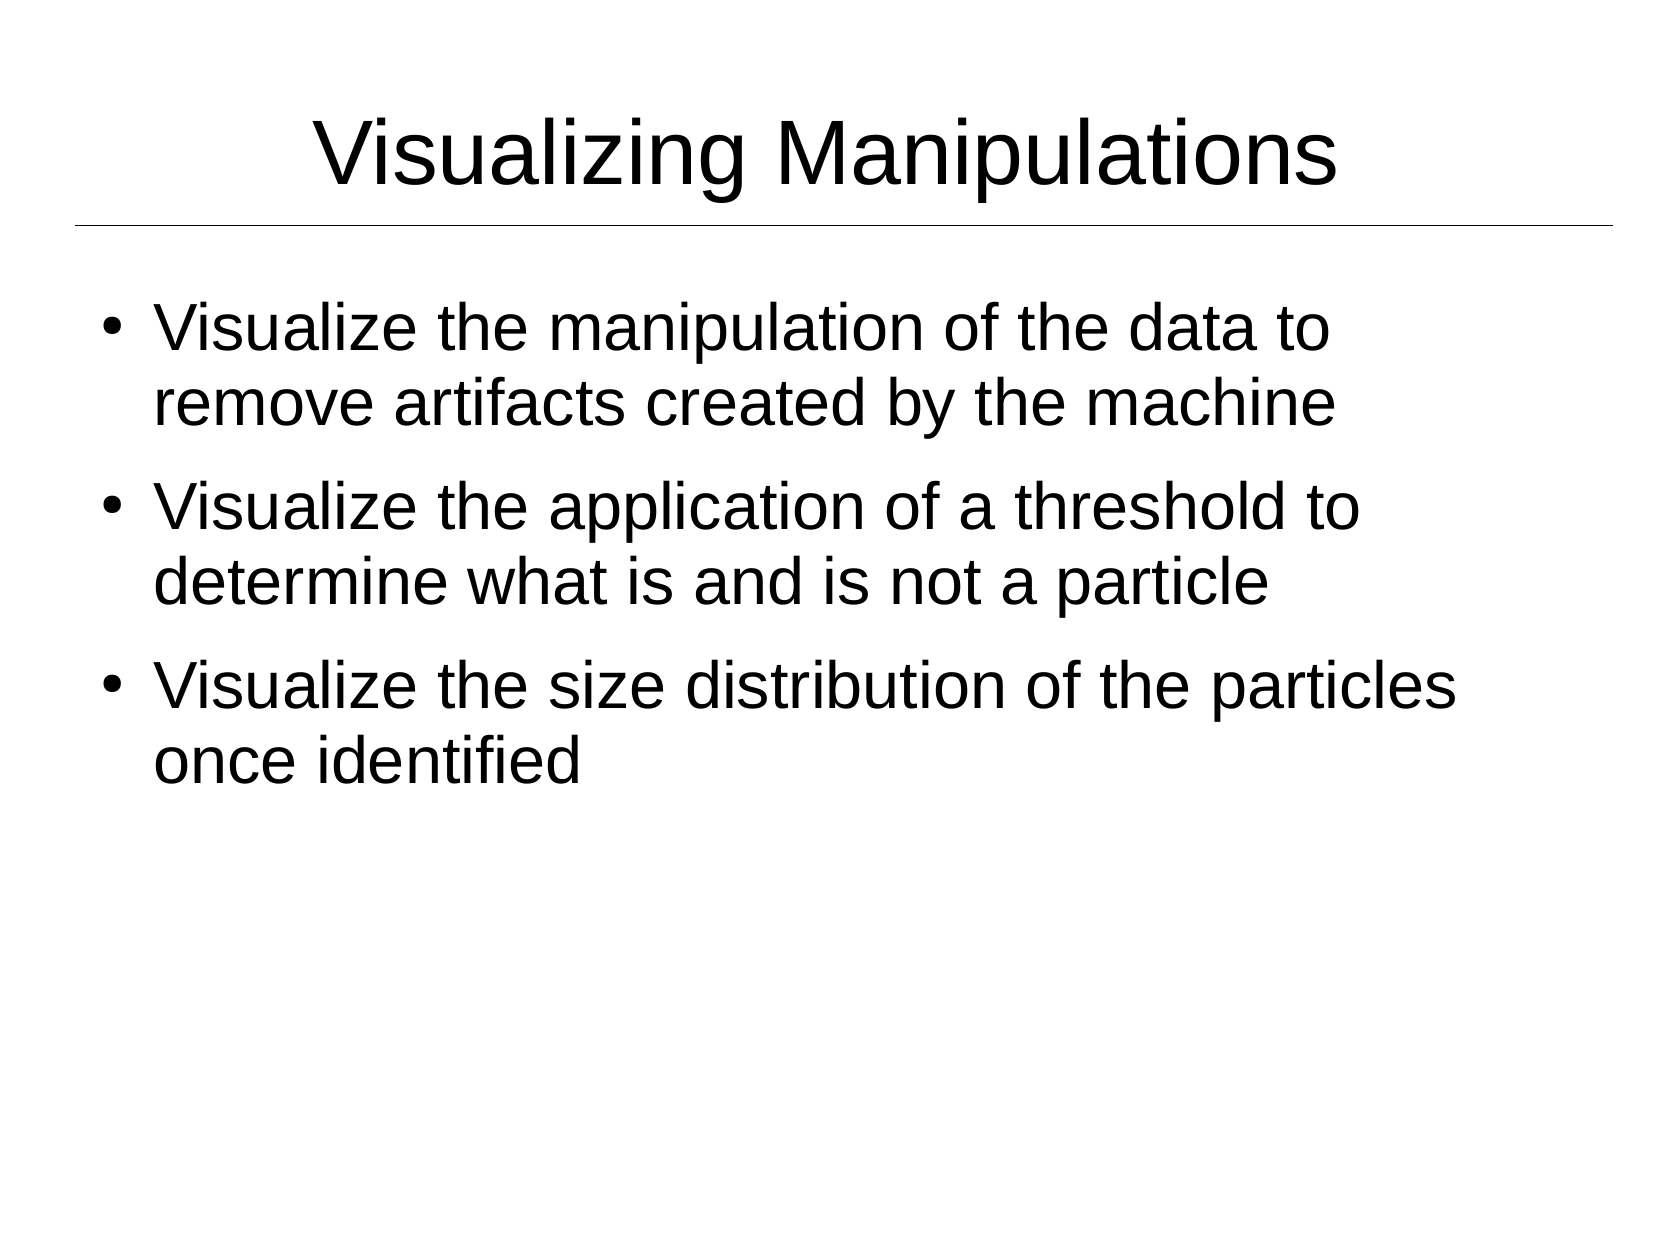

# Visualizing Manipulations
Visualize the manipulation of the data to remove artifacts created by the machine
Visualize the application of a threshold to determine what is and is not a particle
Visualize the size distribution of the particles once identified